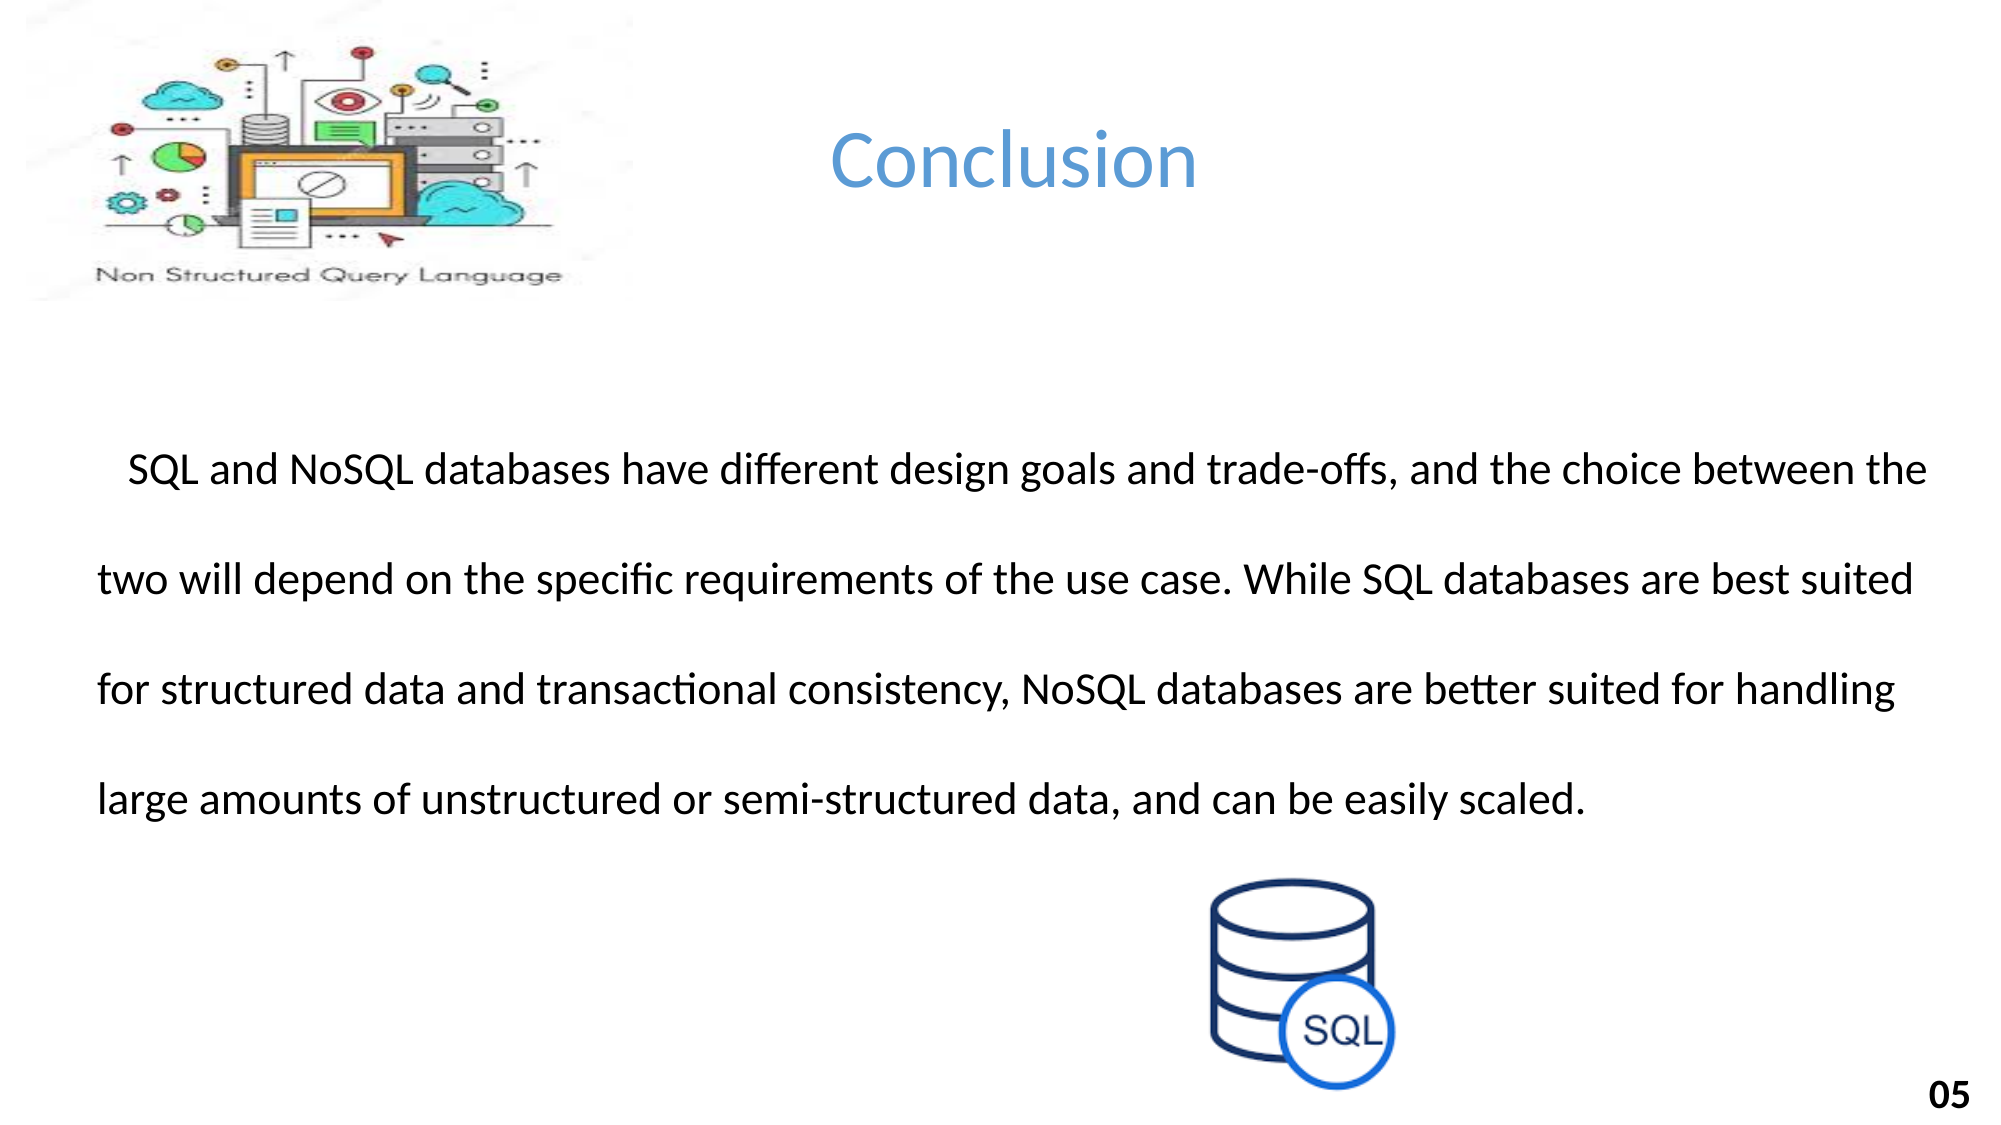

Conclusion
 SQL and NoSQL databases have different design goals and trade-offs, and the choice between the two will depend on the specific requirements of the use case. While SQL databases are best suited for structured data and transactional consistency, NoSQL databases are better suited for handling large amounts of unstructured or semi-structured data, and can be easily scaled.
05